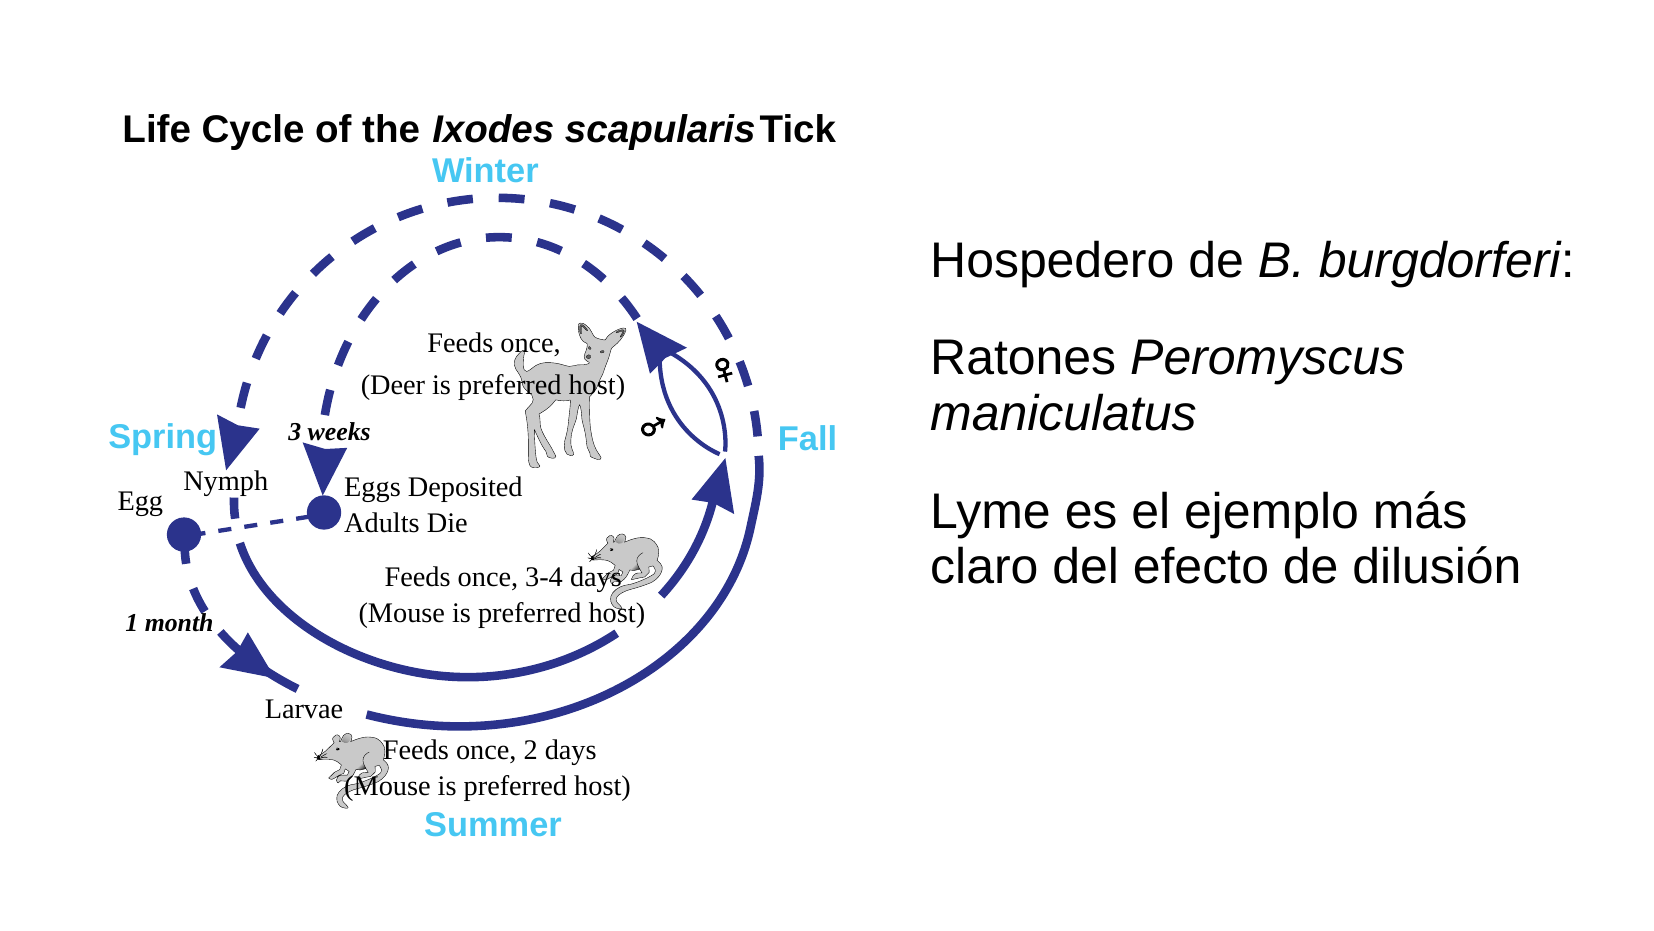

Hospedero de B. burgdorferi:
Ratones Peromyscus maniculatus
Lyme es el ejemplo más claro del efecto de dilusión